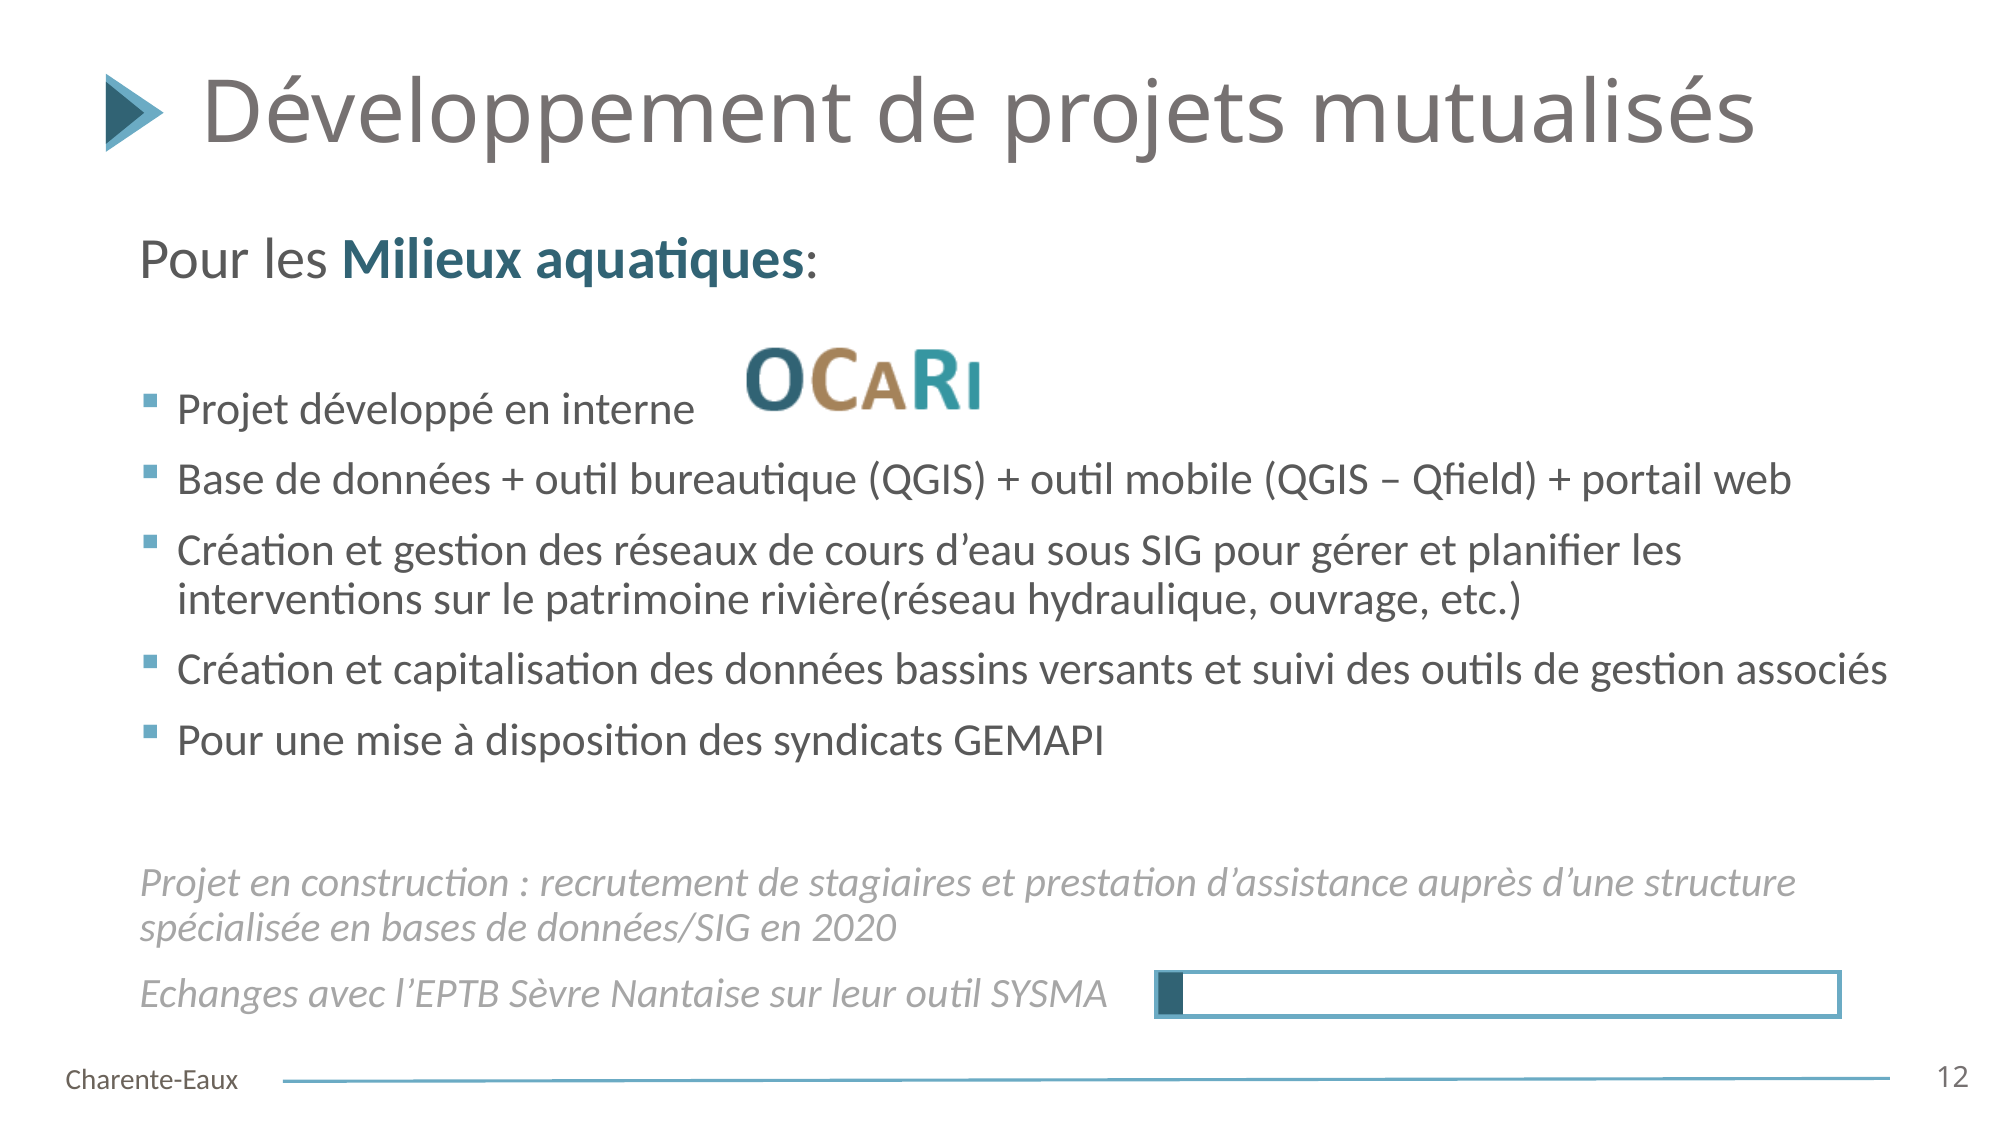

# Développement de projets mutualisés
Pour les Milieux aquatiques:
Projet développé en interne
Base de données + outil bureautique (QGIS) + outil mobile (QGIS – Qfield) + portail web
Création et gestion des réseaux de cours d’eau sous SIG pour gérer et planifier les interventions sur le patrimoine rivière(réseau hydraulique, ouvrage, etc.)
Création et capitalisation des données bassins versants et suivi des outils de gestion associés
Pour une mise à disposition des syndicats GEMAPI
Projet en construction : recrutement de stagiaires et prestation d’assistance auprès d’une structure spécialisée en bases de données/SIG en 2020
Echanges avec l’EPTB Sèvre Nantaise sur leur outil SYSMA